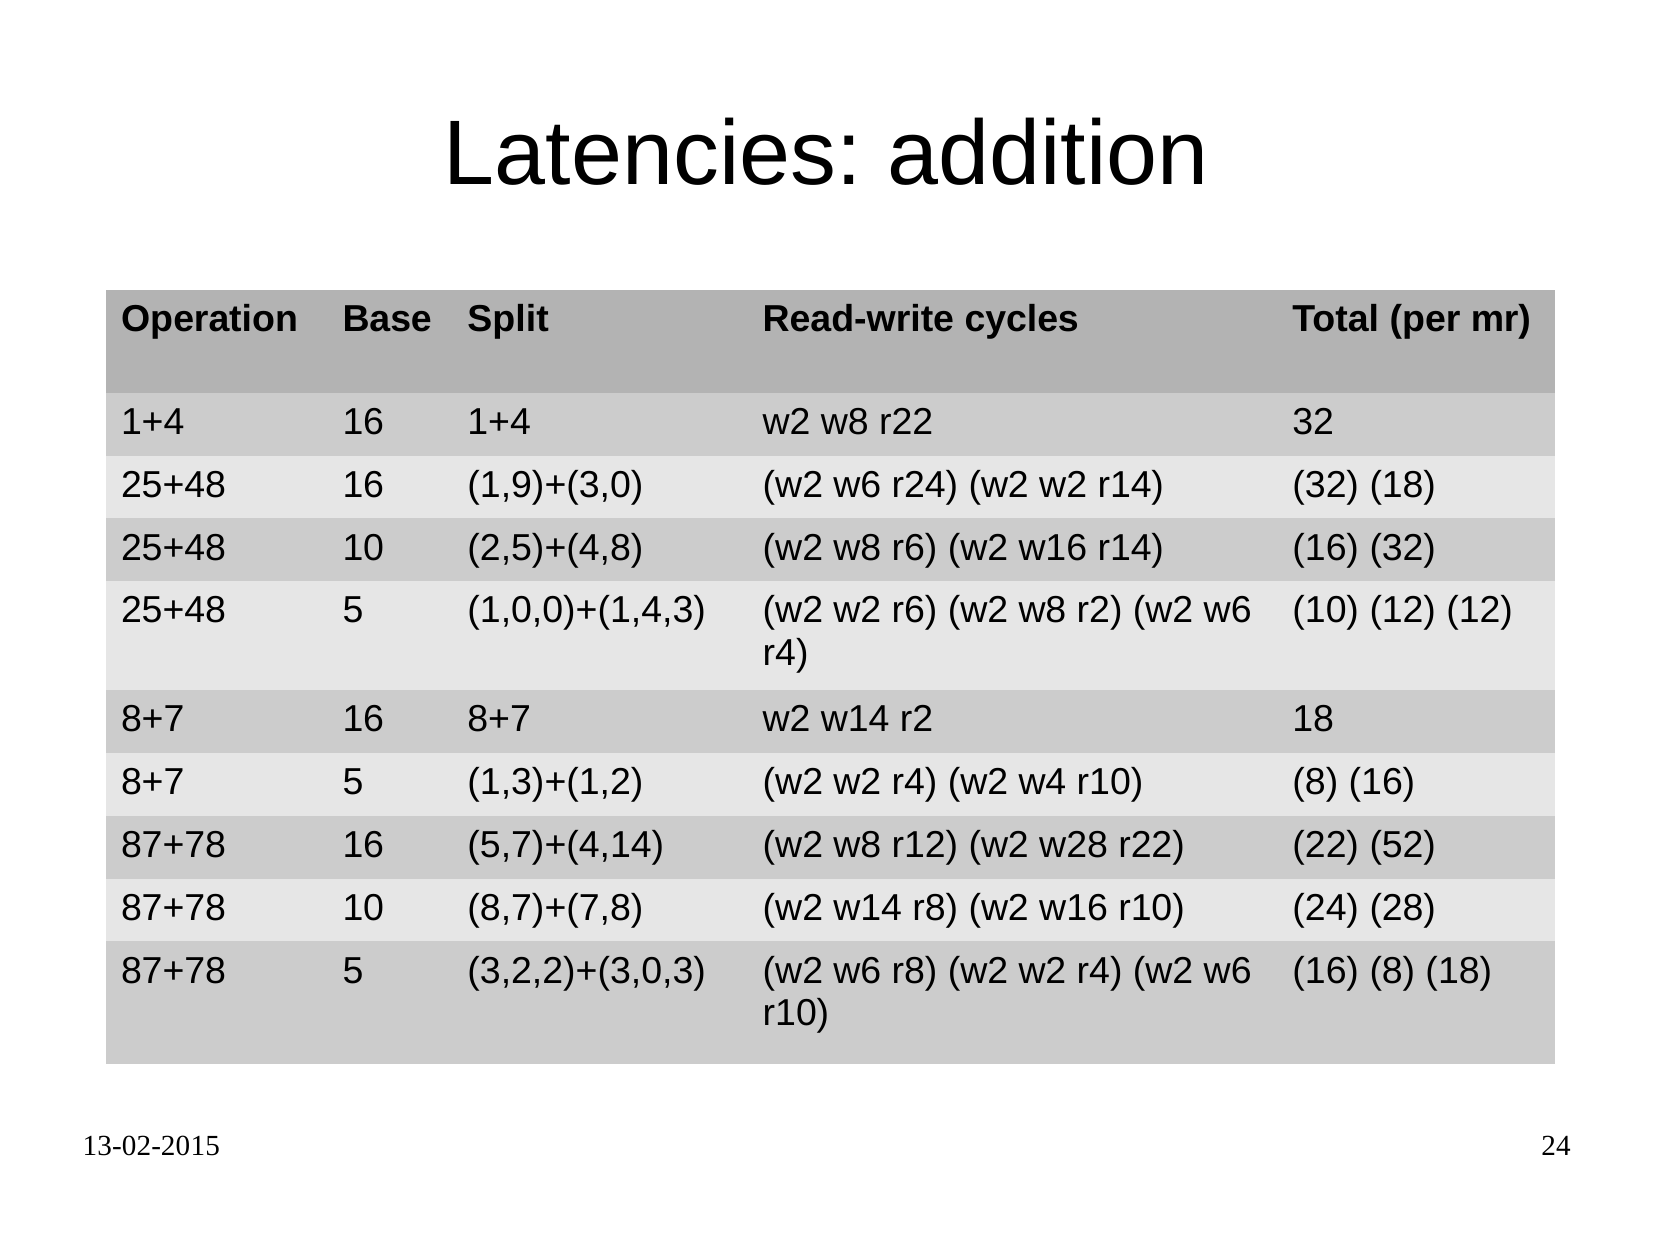

# Latencies: addition
| Operation | Base | Split | Read-write cycles | Total (per mr) |
| --- | --- | --- | --- | --- |
| 1+4 | 16 | 1+4 | w2 w8 r22 | 32 |
| 25+48 | 16 | (1,9)+(3,0) | (w2 w6 r24) (w2 w2 r14) | (32) (18) |
| 25+48 | 10 | (2,5)+(4,8) | (w2 w8 r6) (w2 w16 r14) | (16) (32) |
| 25+48 | 5 | (1,0,0)+(1,4,3) | (w2 w2 r6) (w2 w8 r2) (w2 w6 r4) | (10) (12) (12) |
| 8+7 | 16 | 8+7 | w2 w14 r2 | 18 |
| 8+7 | 5 | (1,3)+(1,2) | (w2 w2 r4) (w2 w4 r10) | (8) (16) |
| 87+78 | 16 | (5,7)+(4,14) | (w2 w8 r12) (w2 w28 r22) | (22) (52) |
| 87+78 | 10 | (8,7)+(7,8) | (w2 w14 r8) (w2 w16 r10) | (24) (28) |
| 87+78 | 5 | (3,2,2)+(3,0,3) | (w2 w6 r8) (w2 w2 r4) (w2 w6 r10) | (16) (8) (18) |
13-02-2015
24